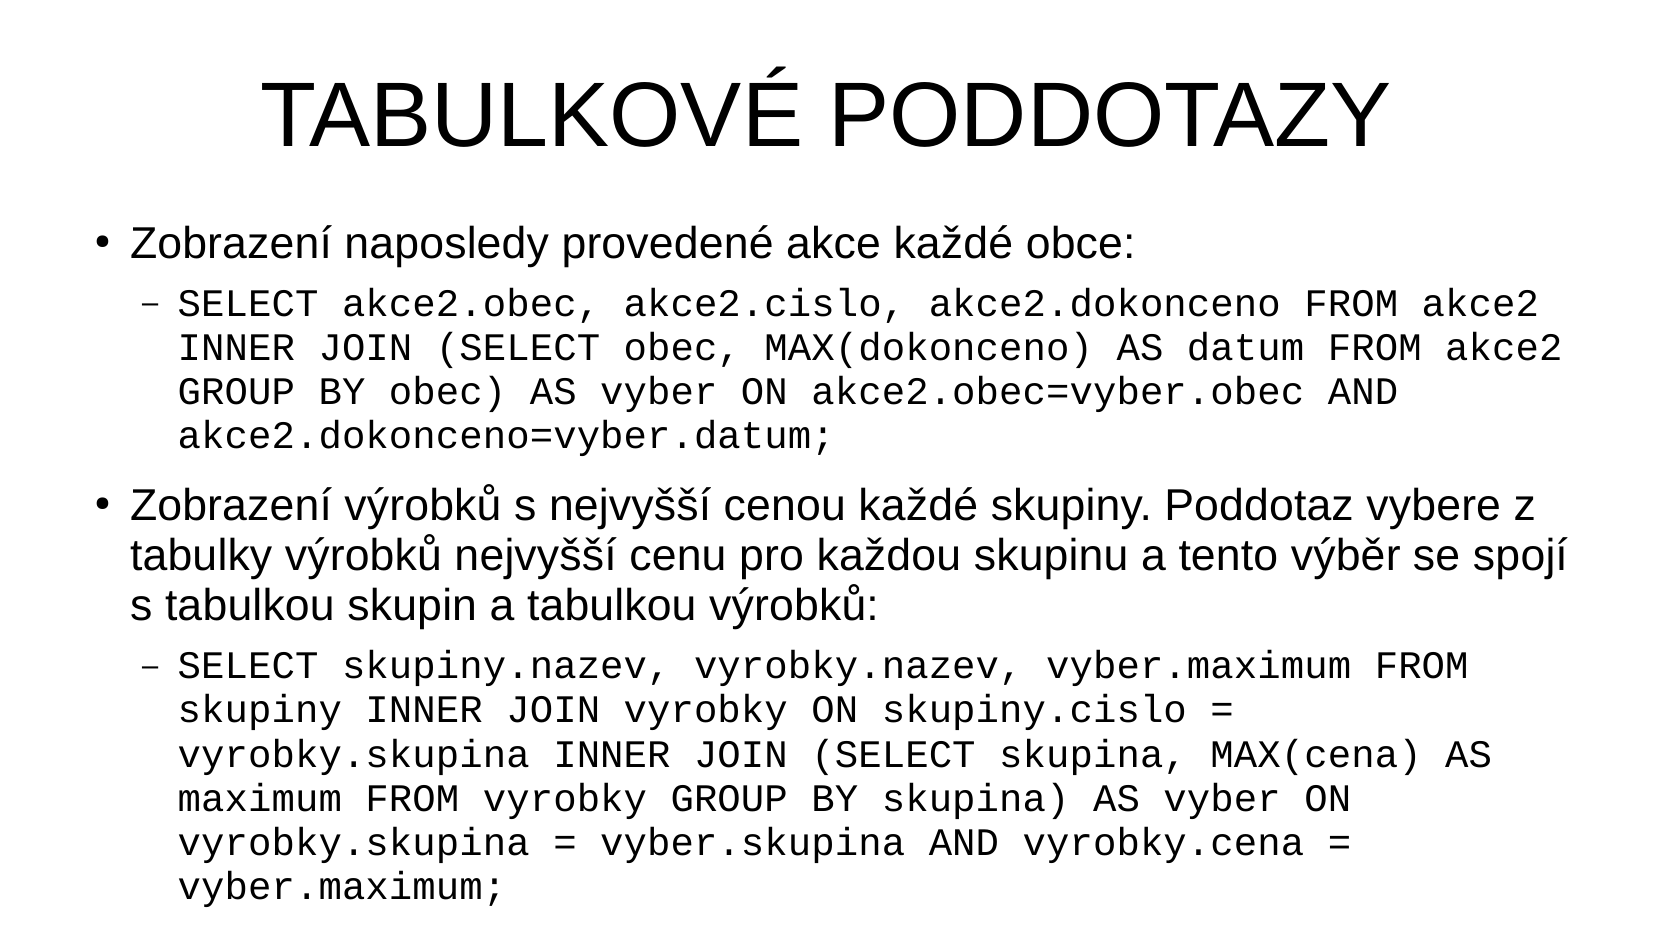

# TABULKOVÉ PODDOTAZY
Zobrazení naposledy provedené akce každé obce:
SELECT akce2.obec, akce2.cislo, akce2.dokonceno FROM akce2 INNER JOIN (SELECT obec, MAX(dokonceno) AS datum FROM akce2 GROUP BY obec) AS vyber ON akce2.obec=vyber.obec AND akce2.dokonceno=vyber.datum;
Zobrazení výrobků s nejvyšší cenou každé skupiny. Poddotaz vybere z tabulky výrobků nejvyšší cenu pro každou skupinu a tento výběr se spojí s tabulkou skupin a tabulkou výrobků:
SELECT skupiny.nazev, vyrobky.nazev, vyber.maximum FROM skupiny INNER JOIN vyrobky ON skupiny.cislo = vyrobky.skupina INNER JOIN (SELECT skupina, MAX(cena) AS maximum FROM vyrobky GROUP BY skupina) AS vyber ON vyrobky.skupina = vyber.skupina AND vyrobky.cena = vyber.maximum;